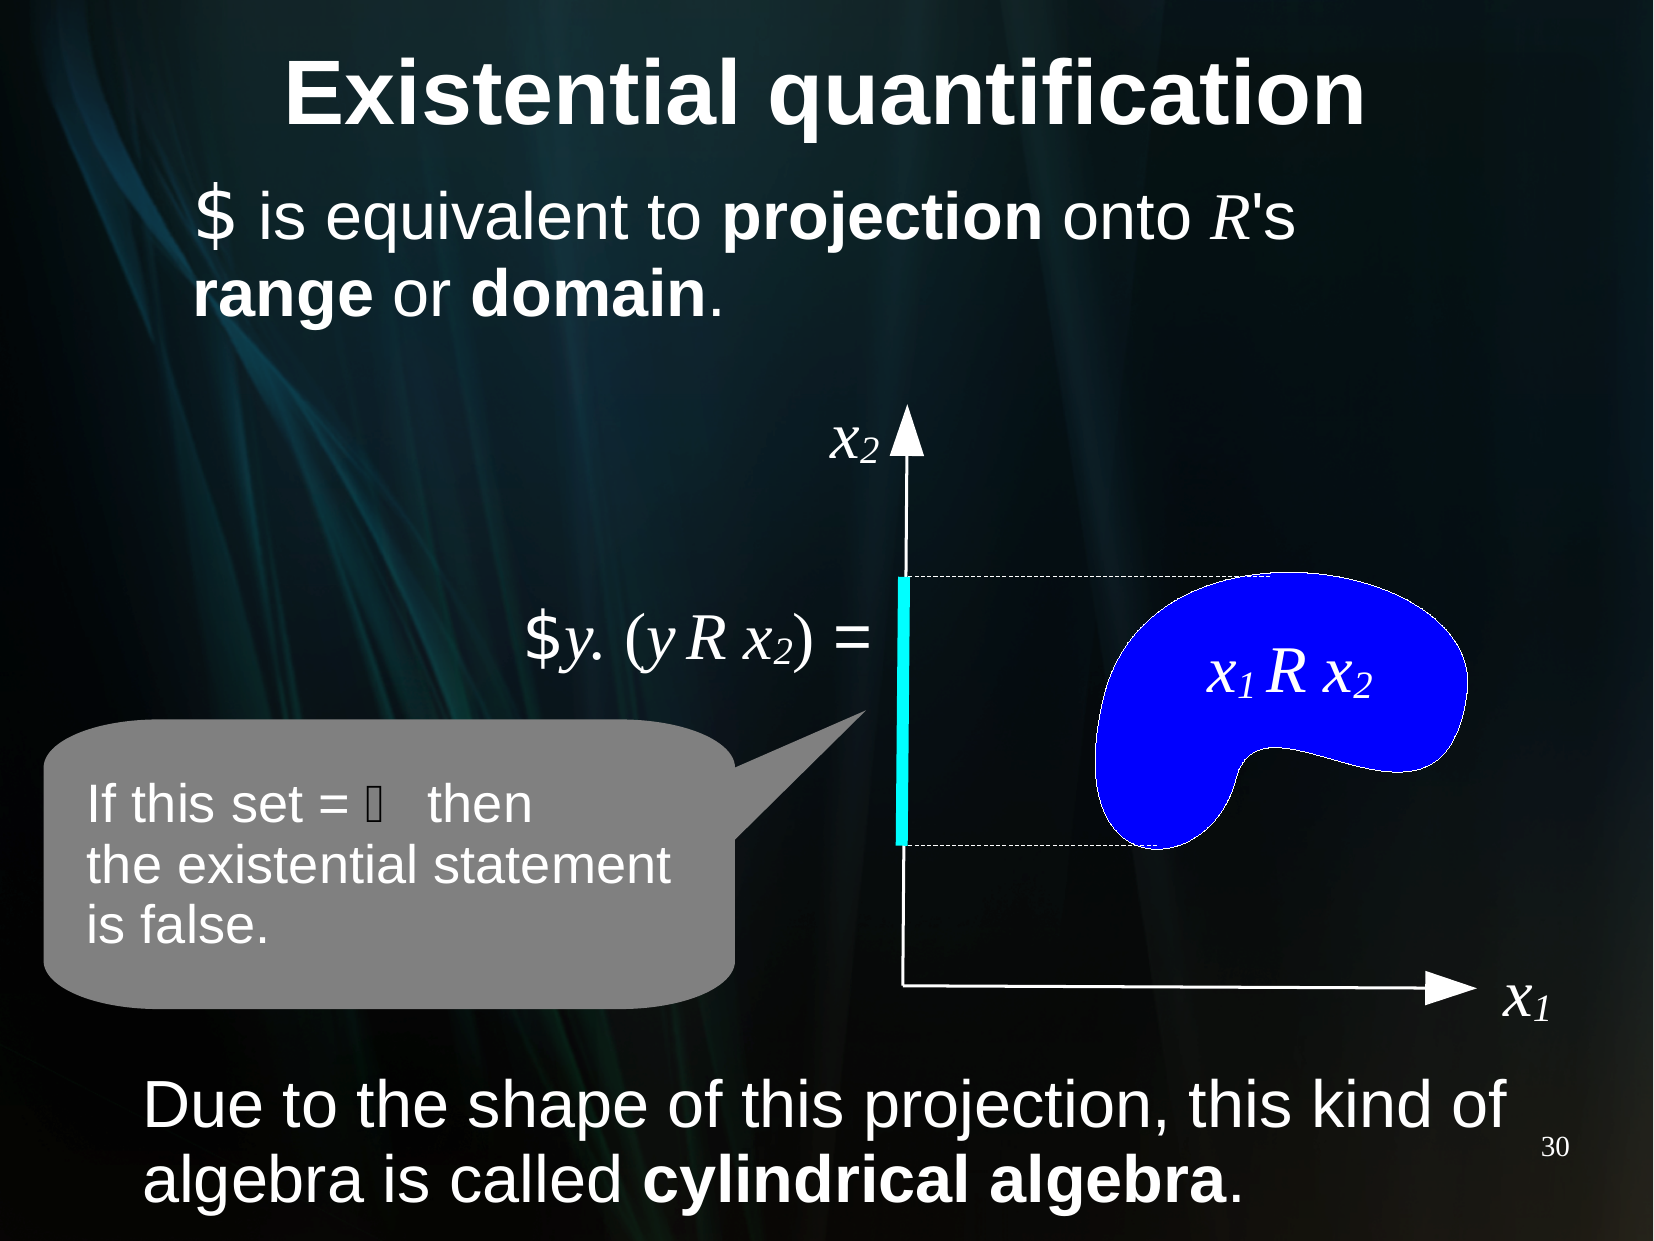

# Existential quantification
$ is equivalent to projection onto R's range or domain.
x2
$y. (y R x2) =
x1 R x2
If this set =  then
the existential statement
is false.
x1
Due to the shape of this projection, this kind of algebra is called cylindrical algebra.
30